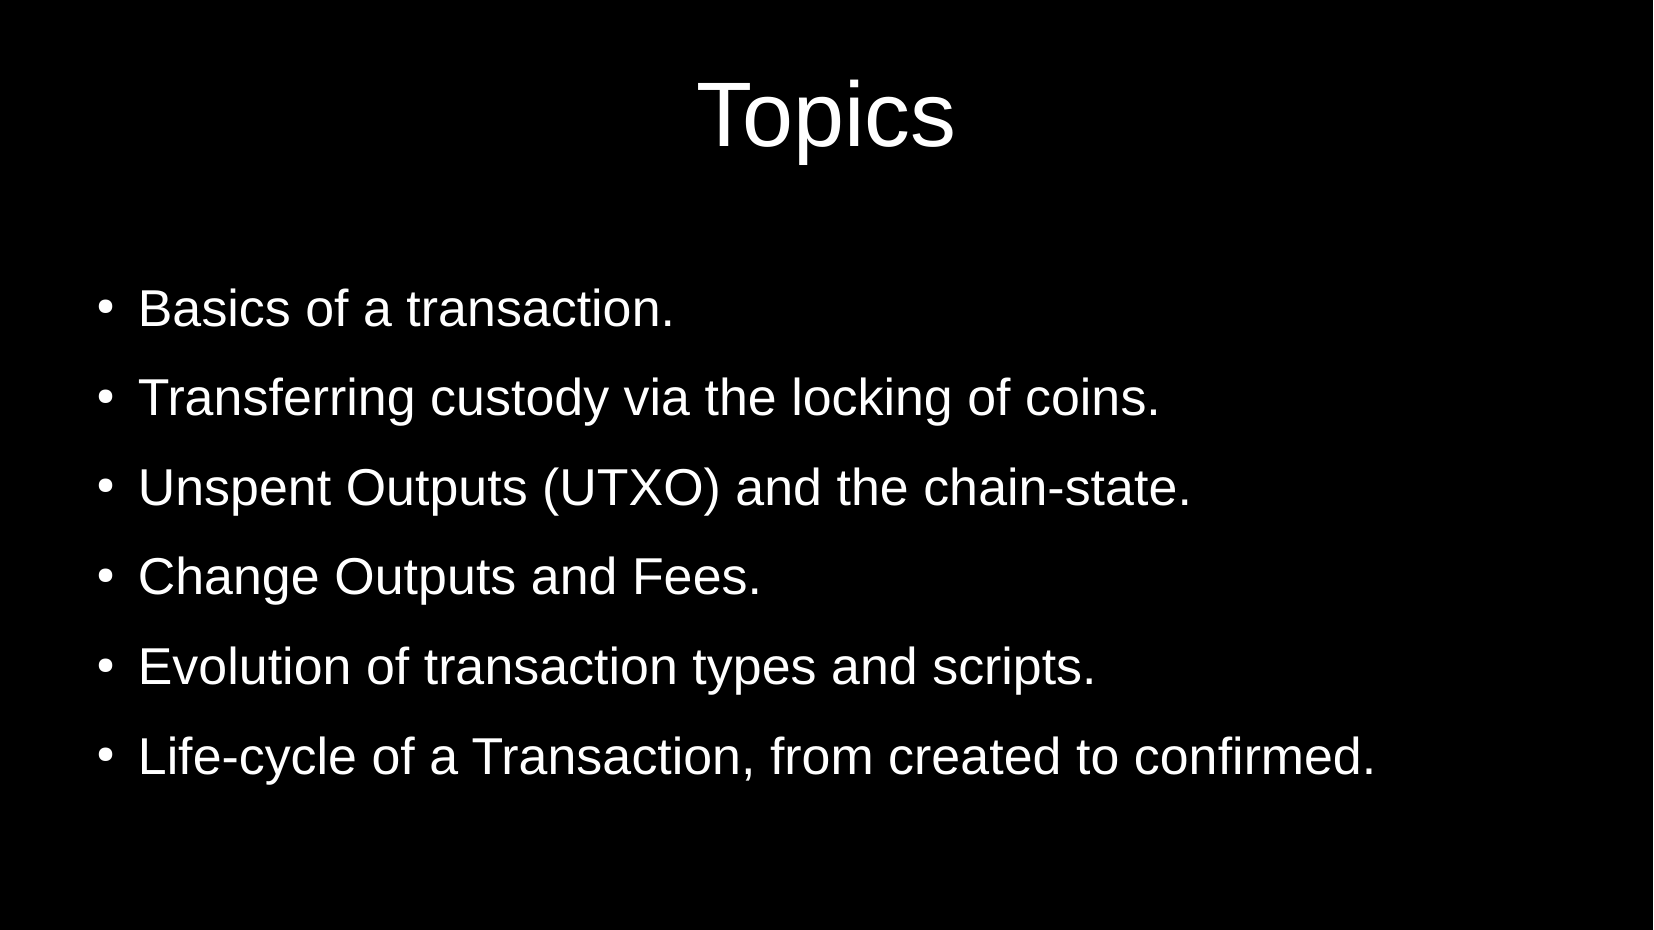

# Topics
Basics of a transaction.
Transferring custody via the locking of coins.
Unspent Outputs (UTXO) and the chain-state.
Change Outputs and Fees.
Evolution of transaction types and scripts.
Life-cycle of a Transaction, from created to confirmed.